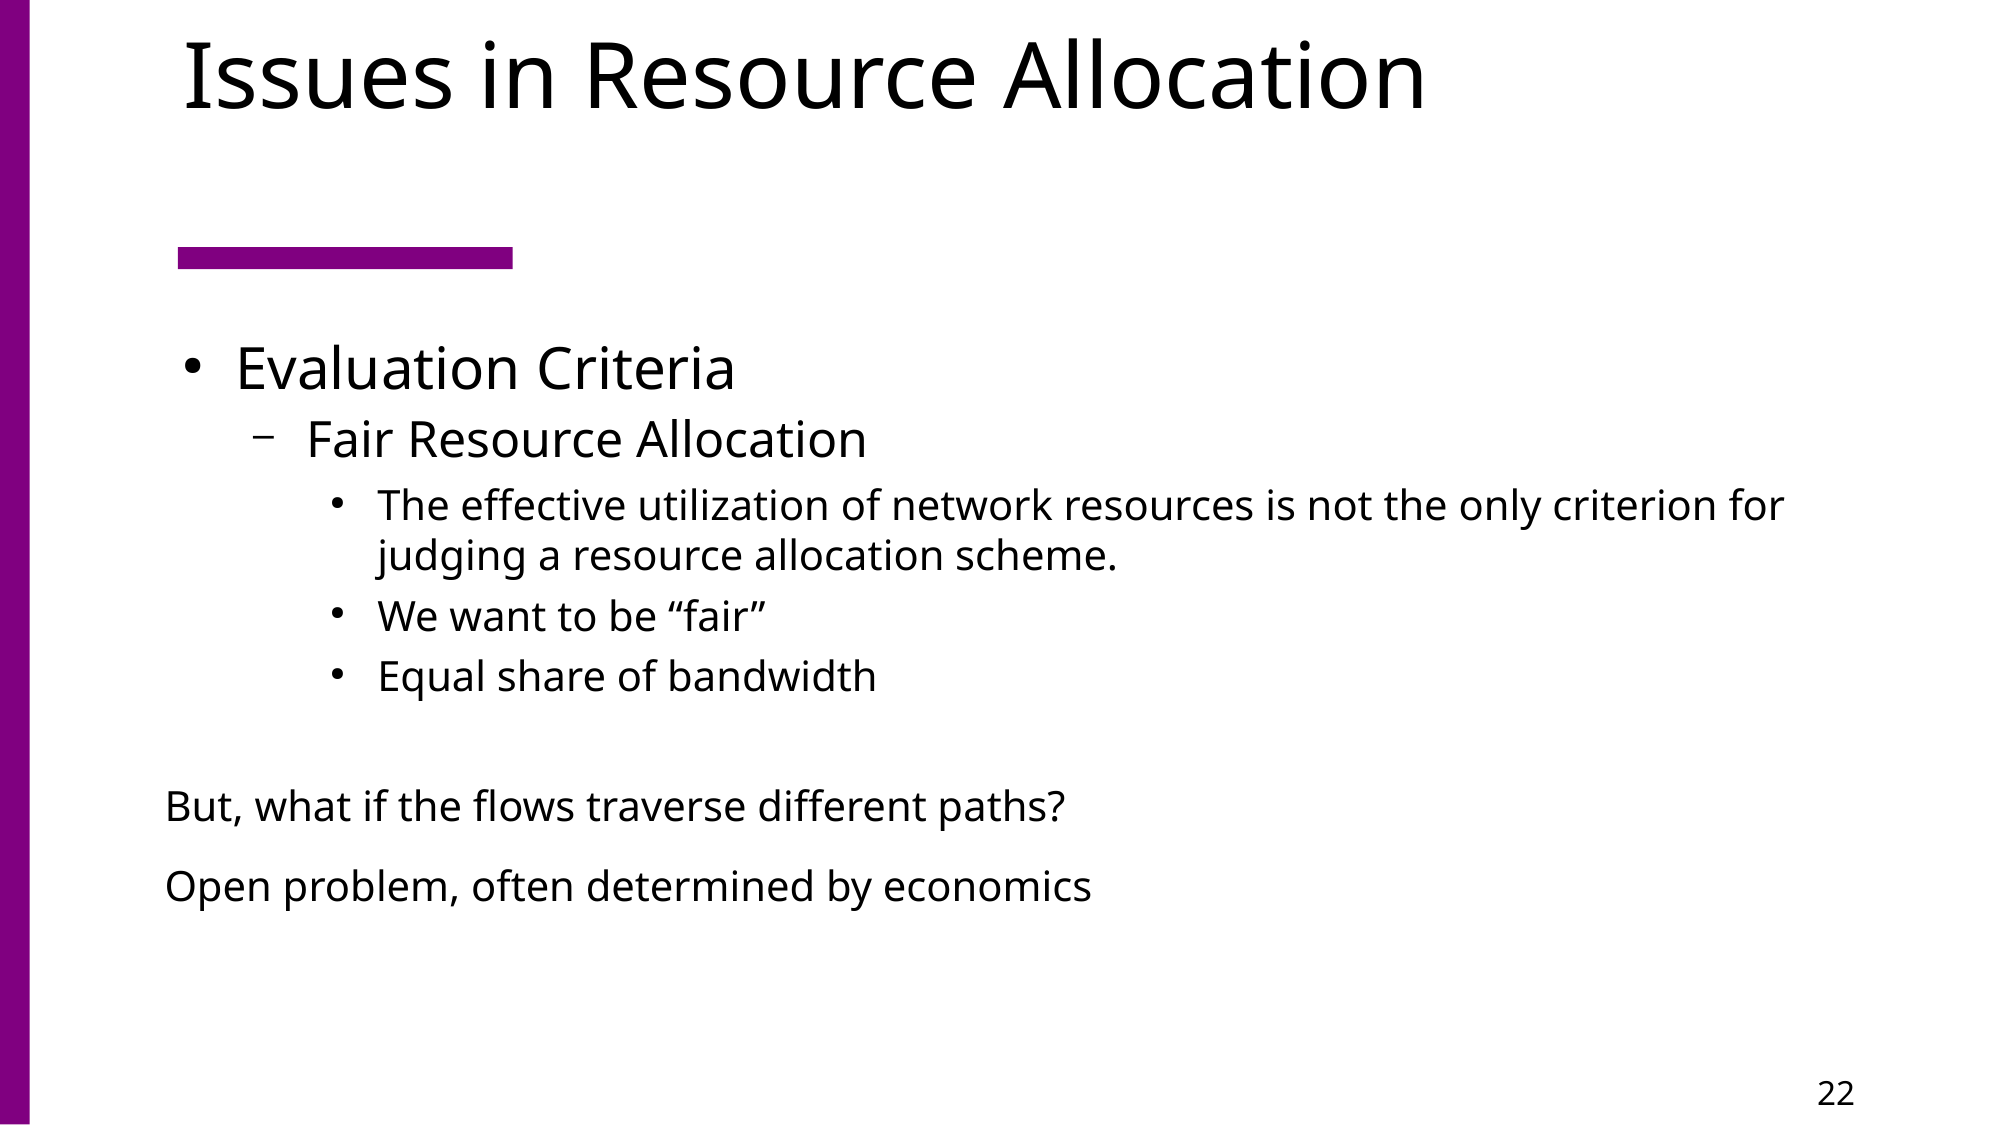

# Issues in Resource Allocation
Evaluation Criteria
Fair Resource Allocation
The effective utilization of network resources is not the only criterion for judging a resource allocation scheme.
We want to be “fair”
Equal share of bandwidth
But, what if the flows traverse different paths?
Open problem, often determined by economics